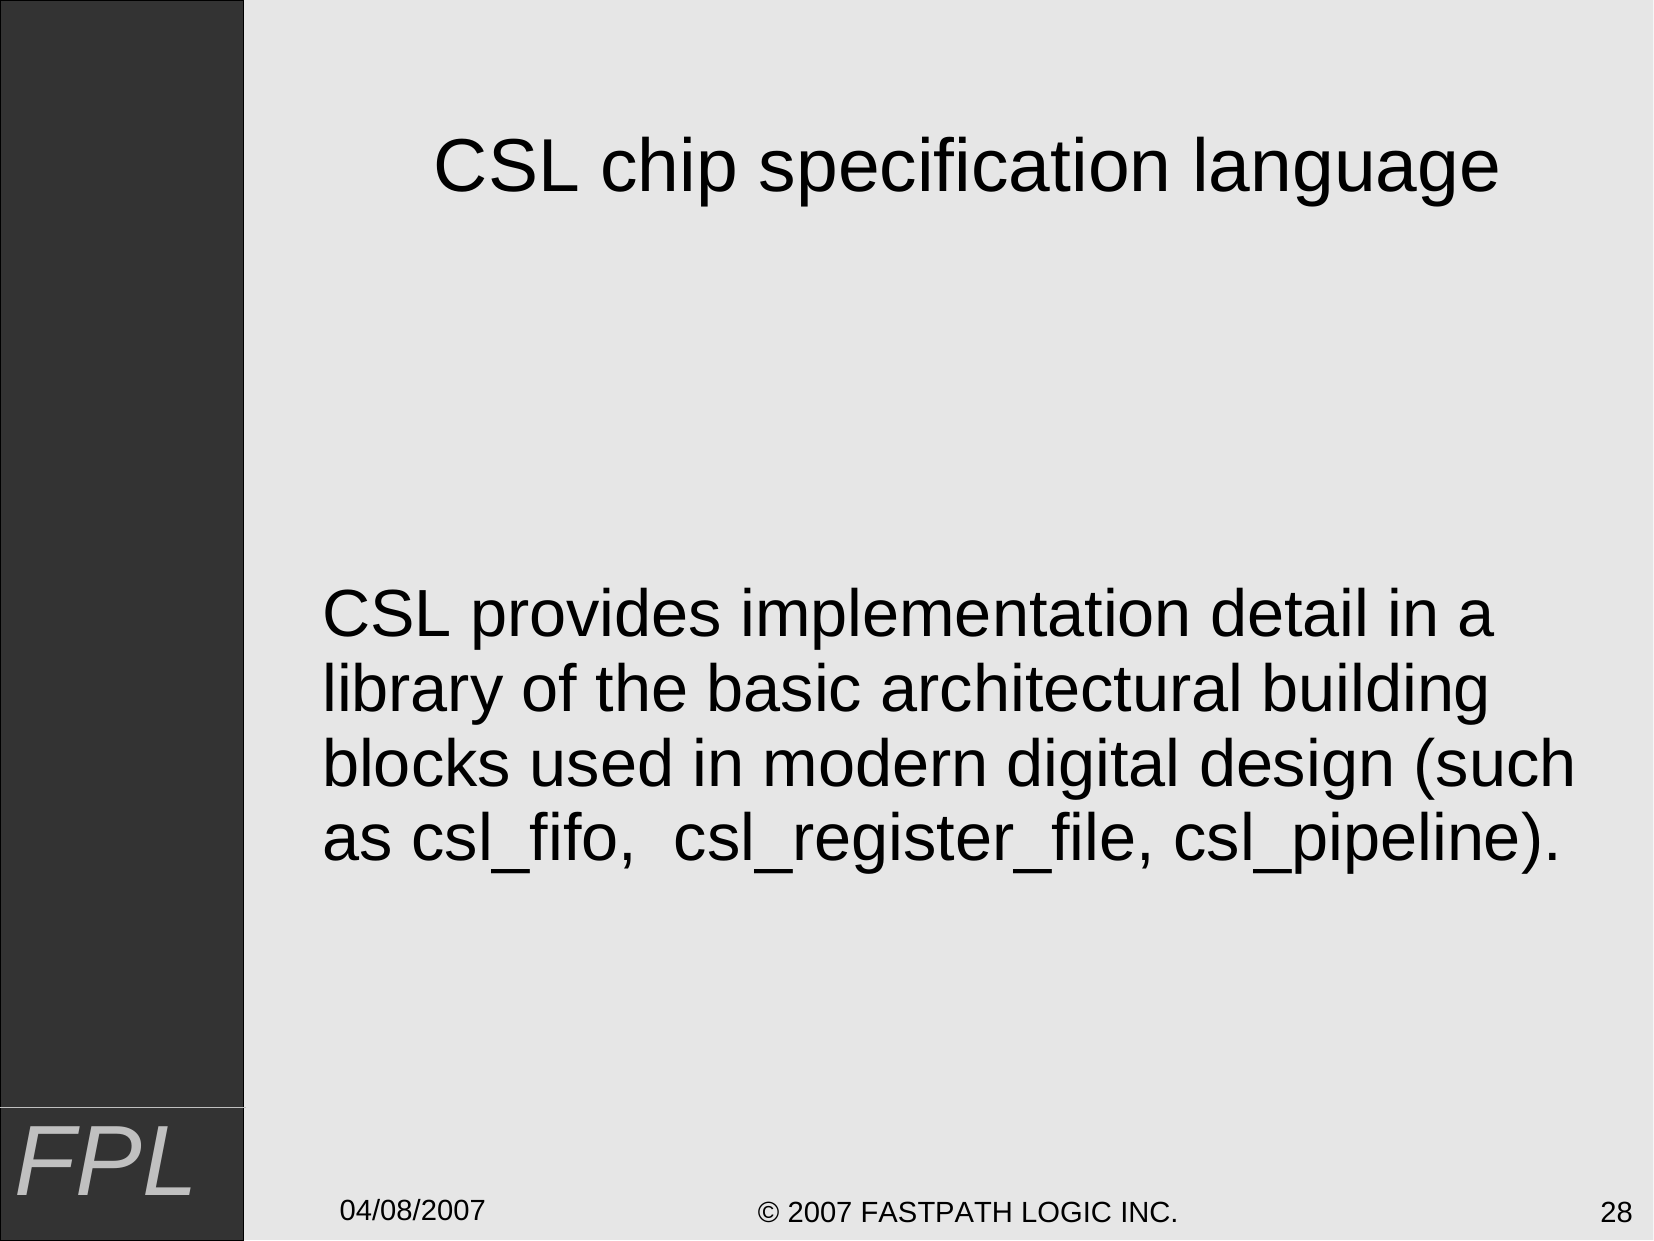

# CSL chip specification language
CSL provides implementation detail in a library of the basic architectural building blocks used in modern digital design (such as csl_fifo, csl_register_file, csl_pipeline).
04/08/2007
28
© 2007 FASTPATH LOGIC INC.